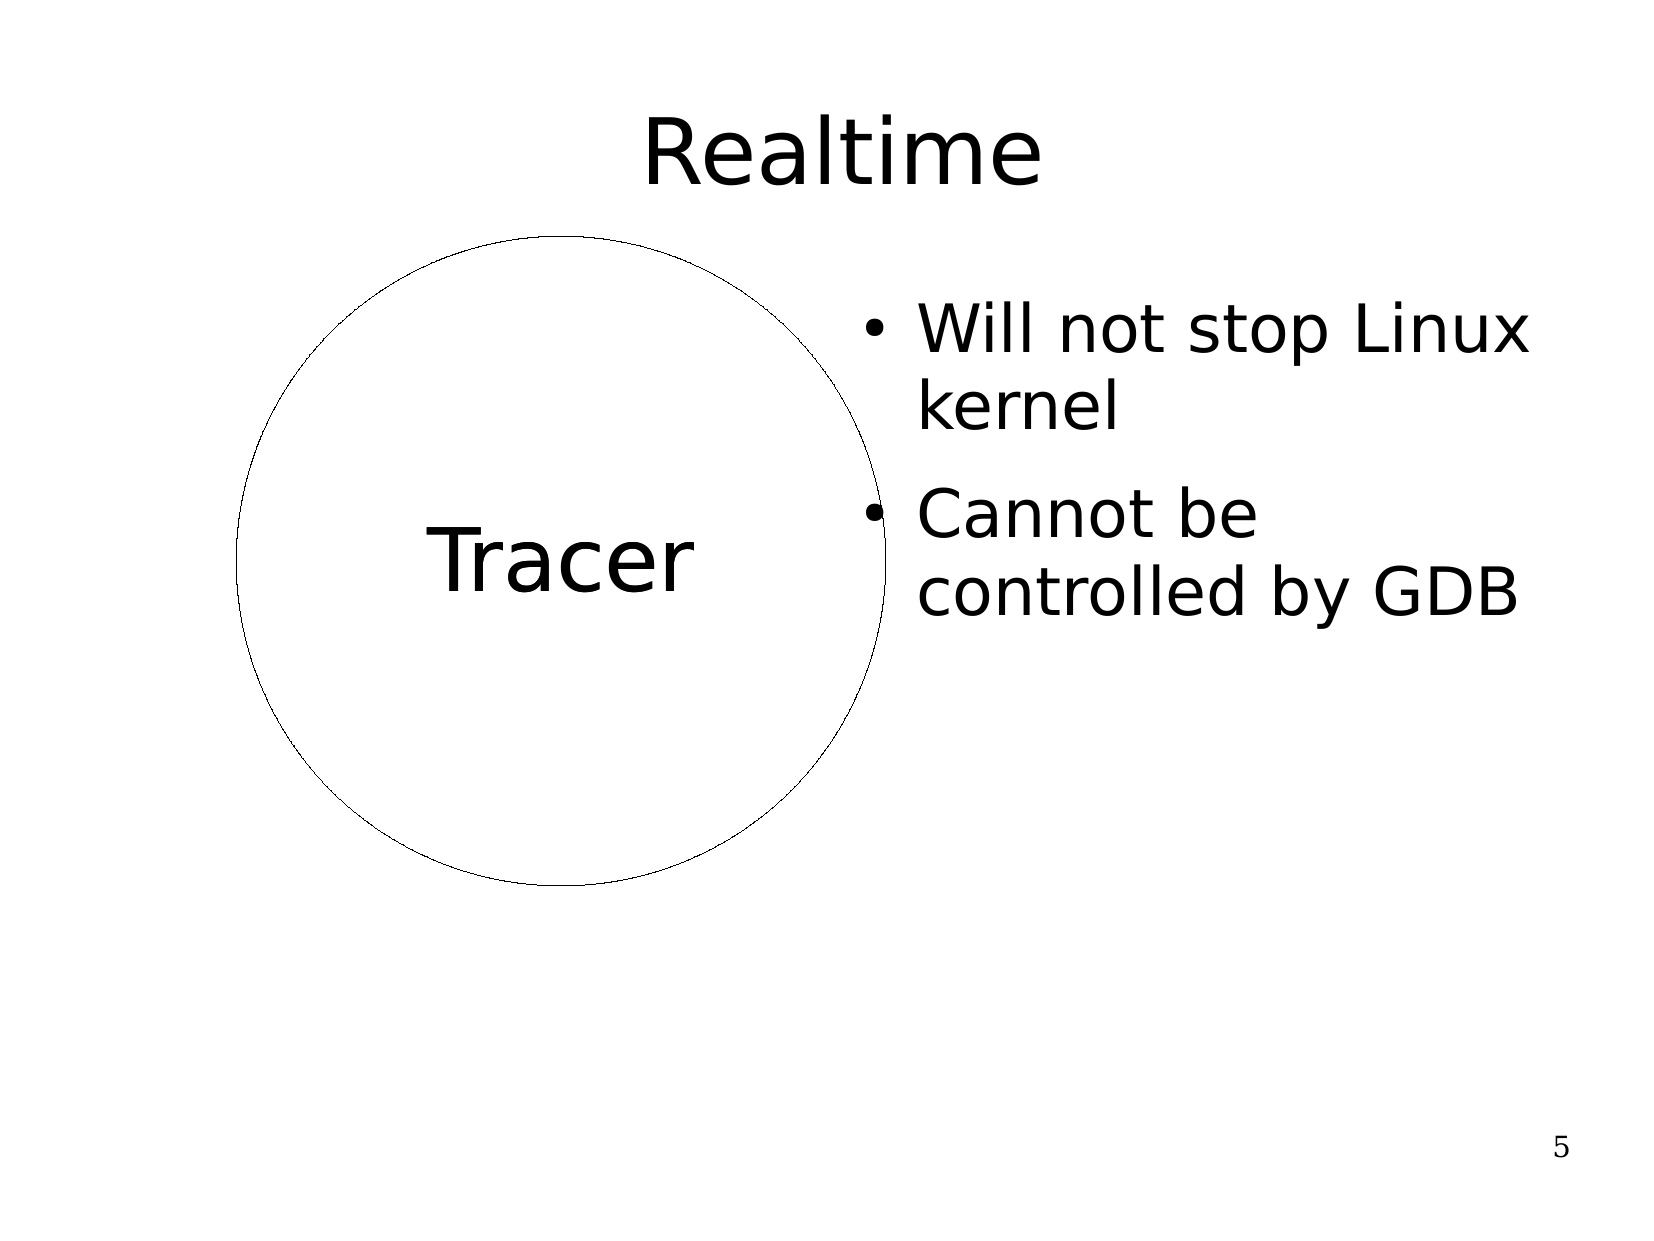

# Realtime
Tracer
Tracer
Will not stop Linux kernel
Cannot be controlled by GDB
5